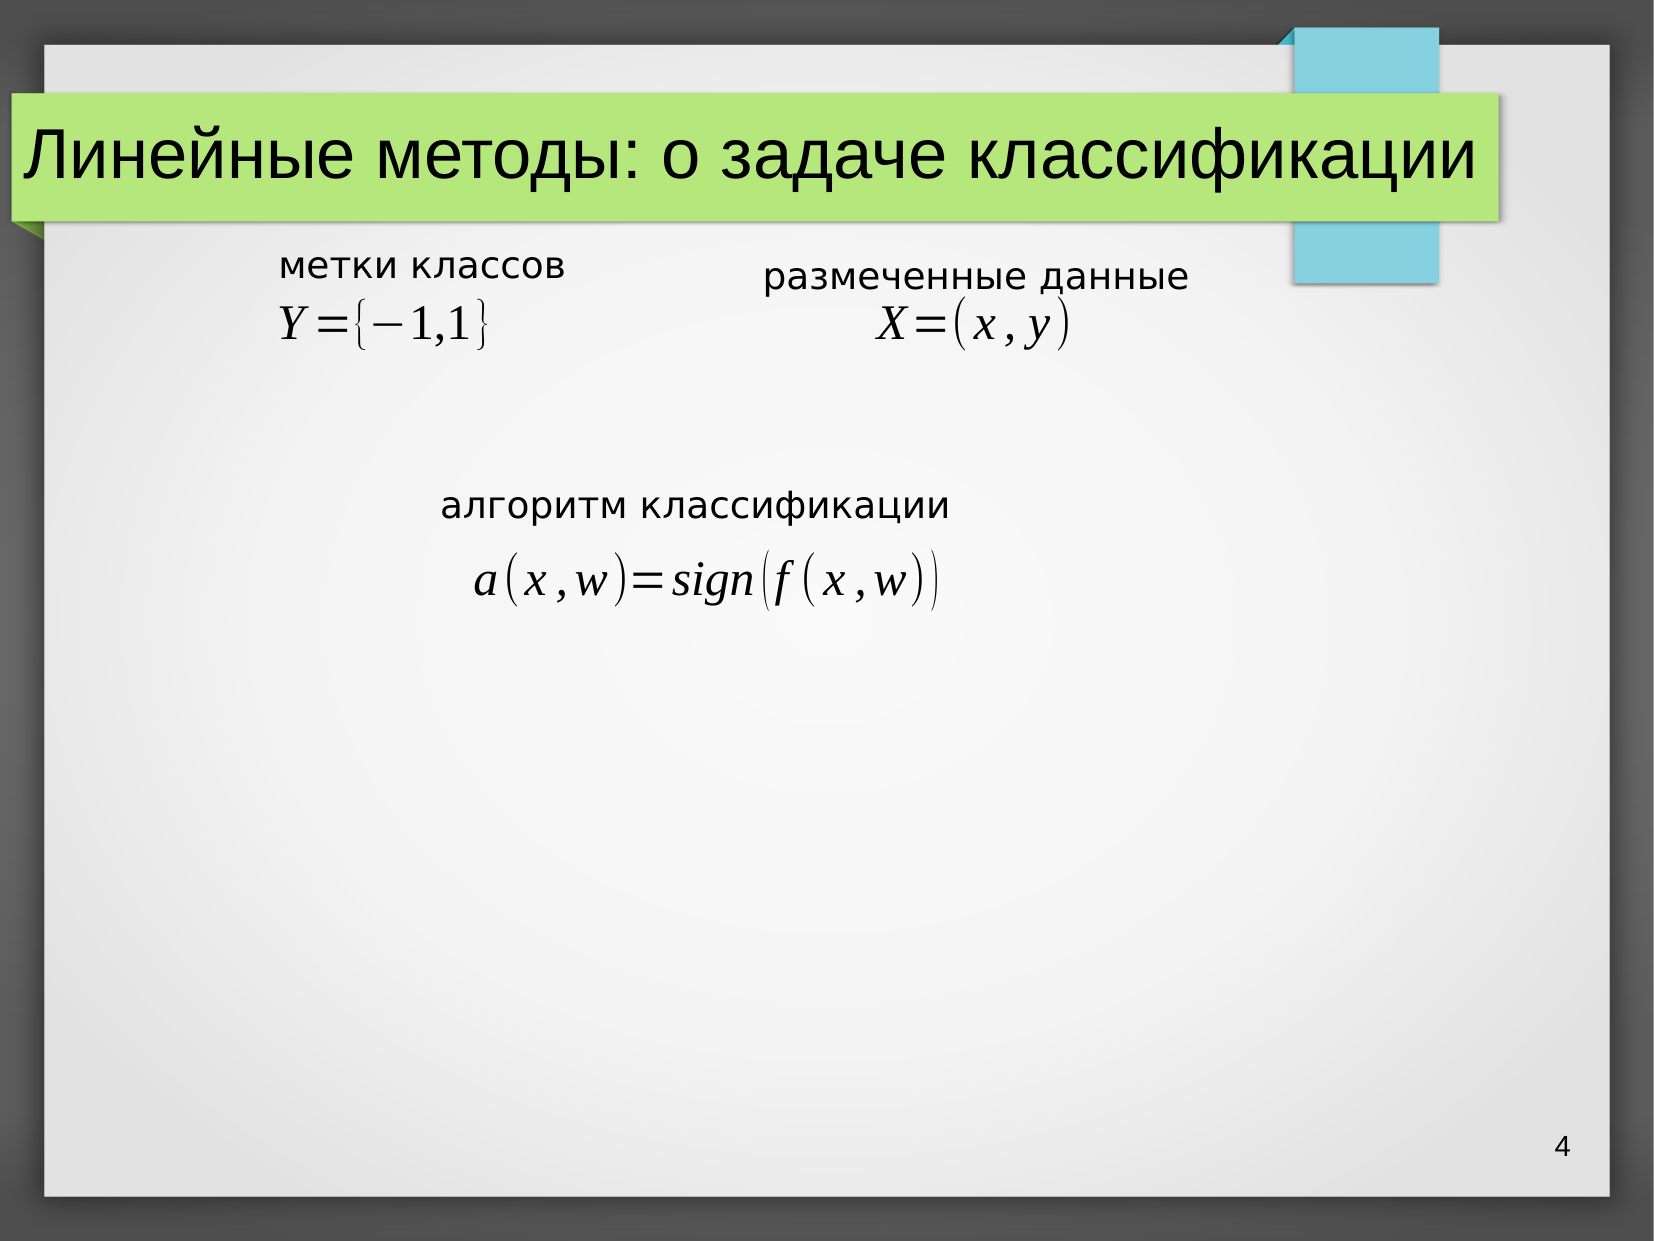

# Линейные методы: о задаче классификации
метки классов
размеченные данные
алгоритм классификации
4